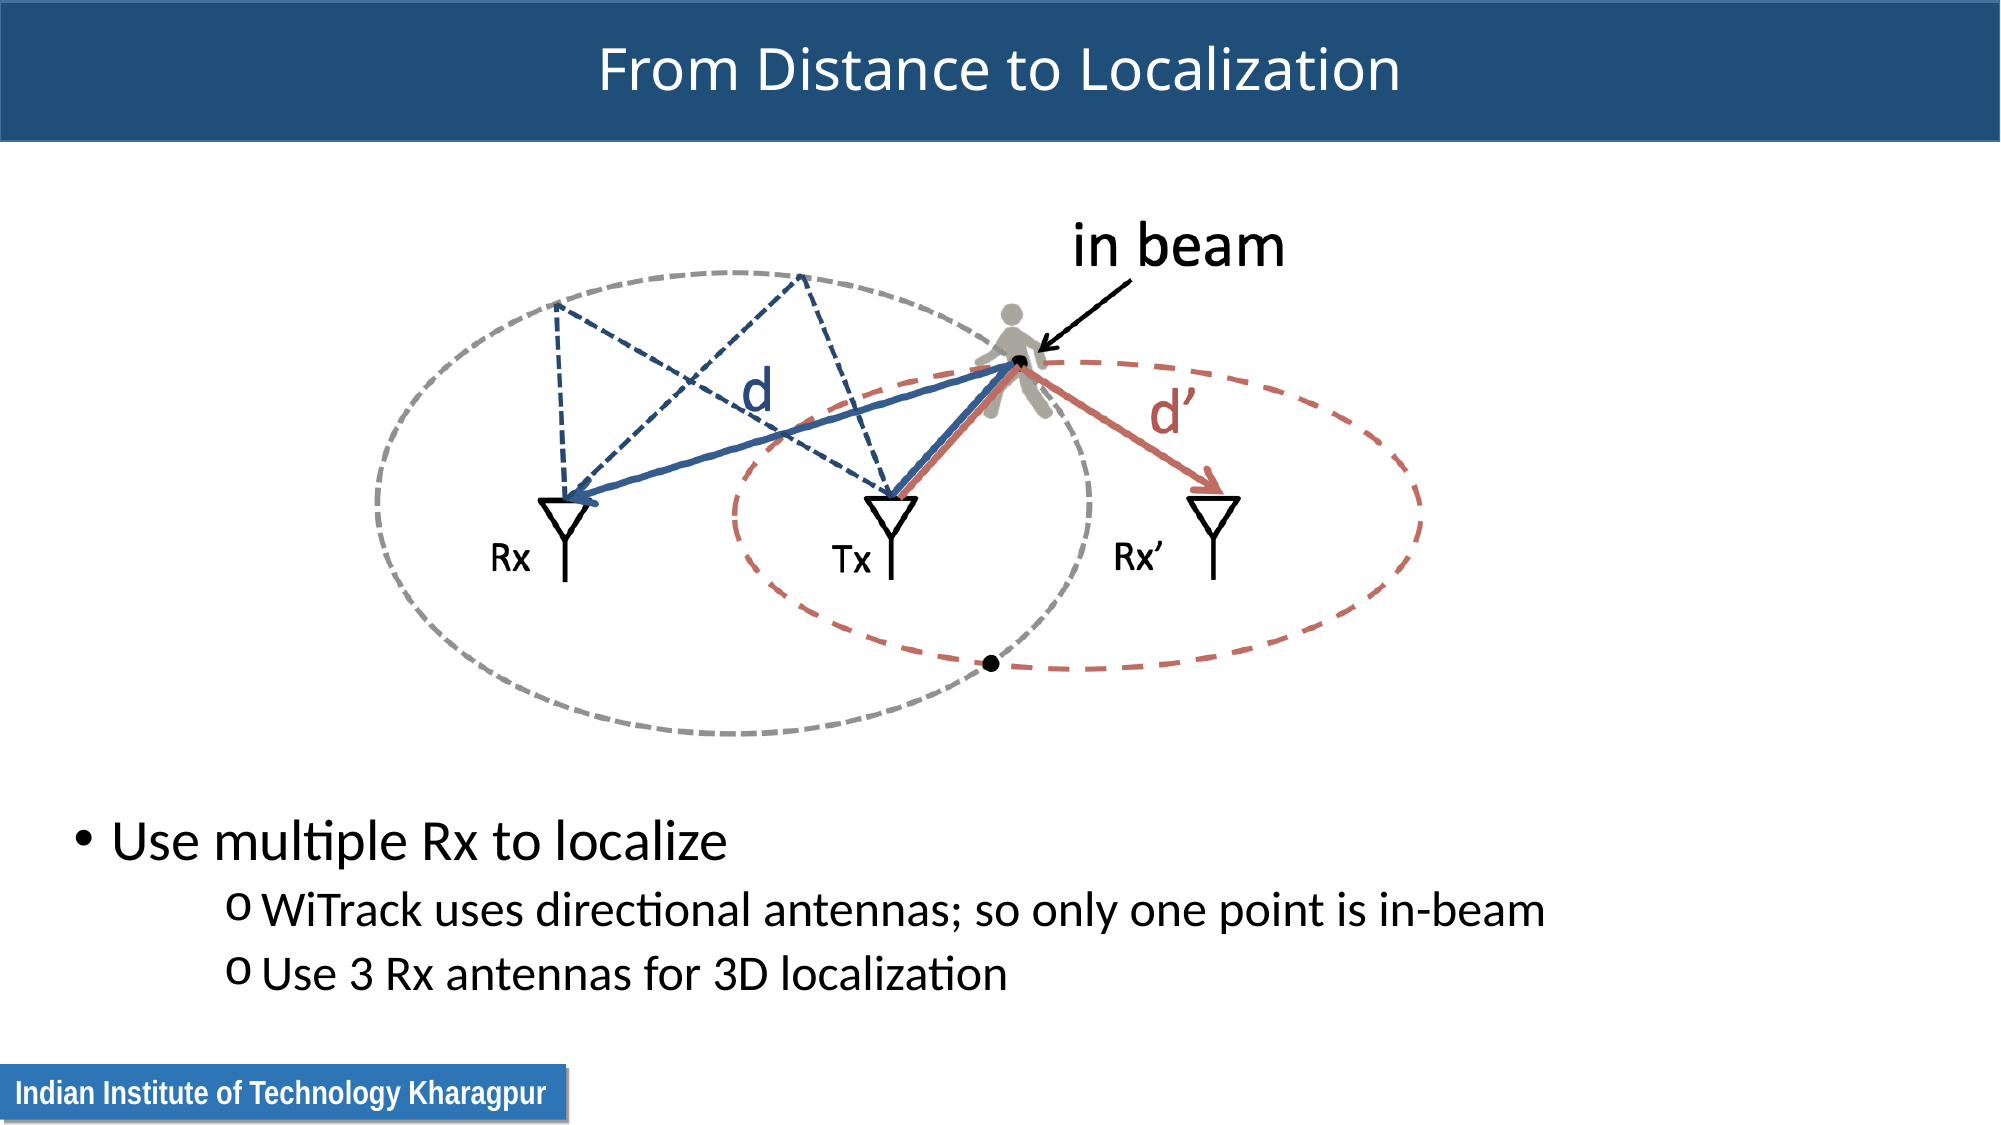

From Distance to Localization
# Use multiple Rx to localize
WiTrack uses directional antennas; so only one point is in-beam
Use 3 Rx antennas for 3D localization